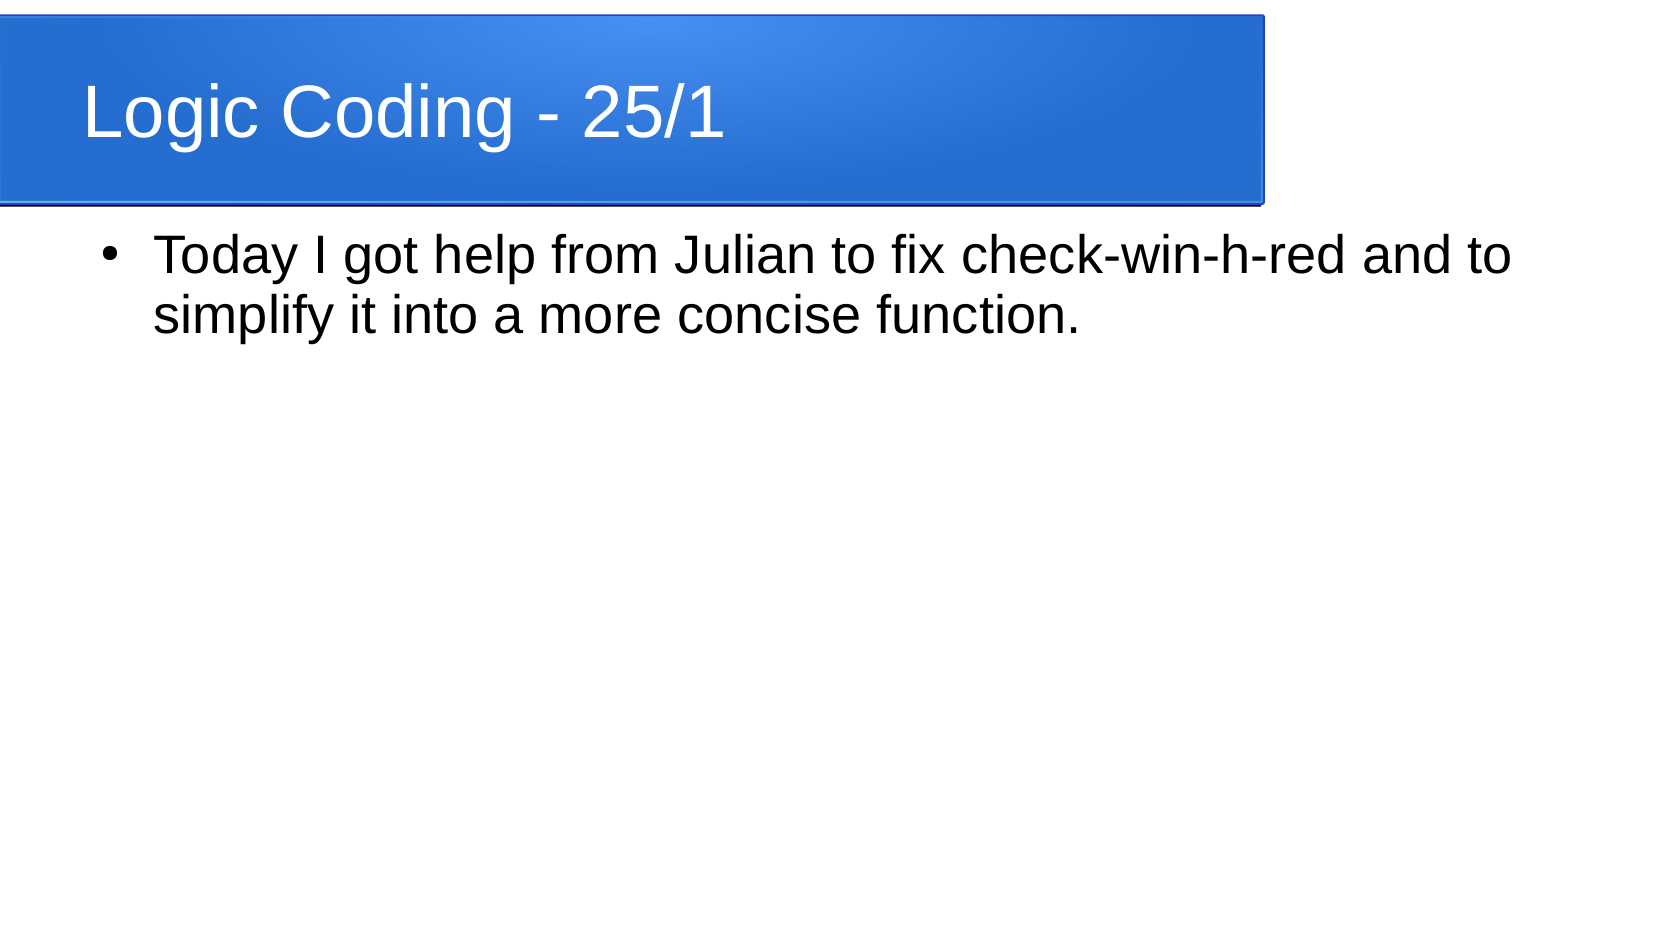

# Logic Coding - 25/1
Today I got help from Julian to fix check-win-h-red and to simplify it into a more concise function.